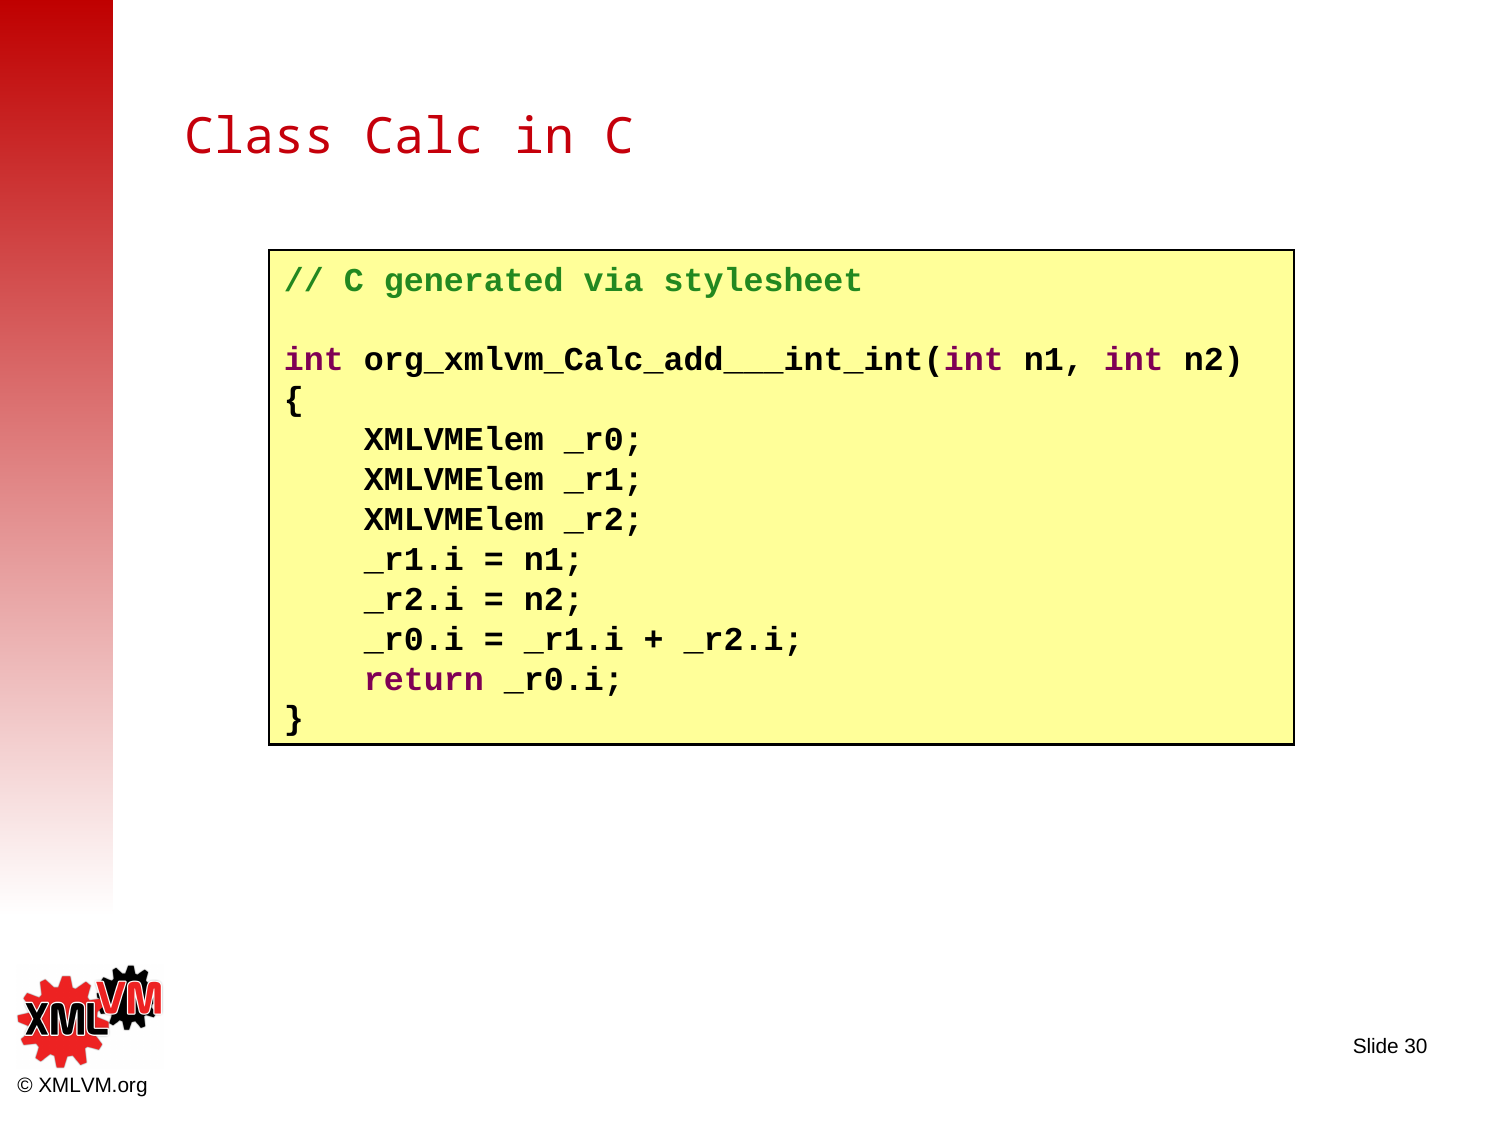

# Class Calc in C
// C generated via stylesheet
int org_xmlvm_Calc_add___int_int(int n1, int n2)
{
 XMLVMElem _r0;
 XMLVMElem _r1;
 XMLVMElem _r2;
 _r1.i = n1;
 _r2.i = n2;
 _r0.i = _r1.i + _r2.i;
 return _r0.i;
}